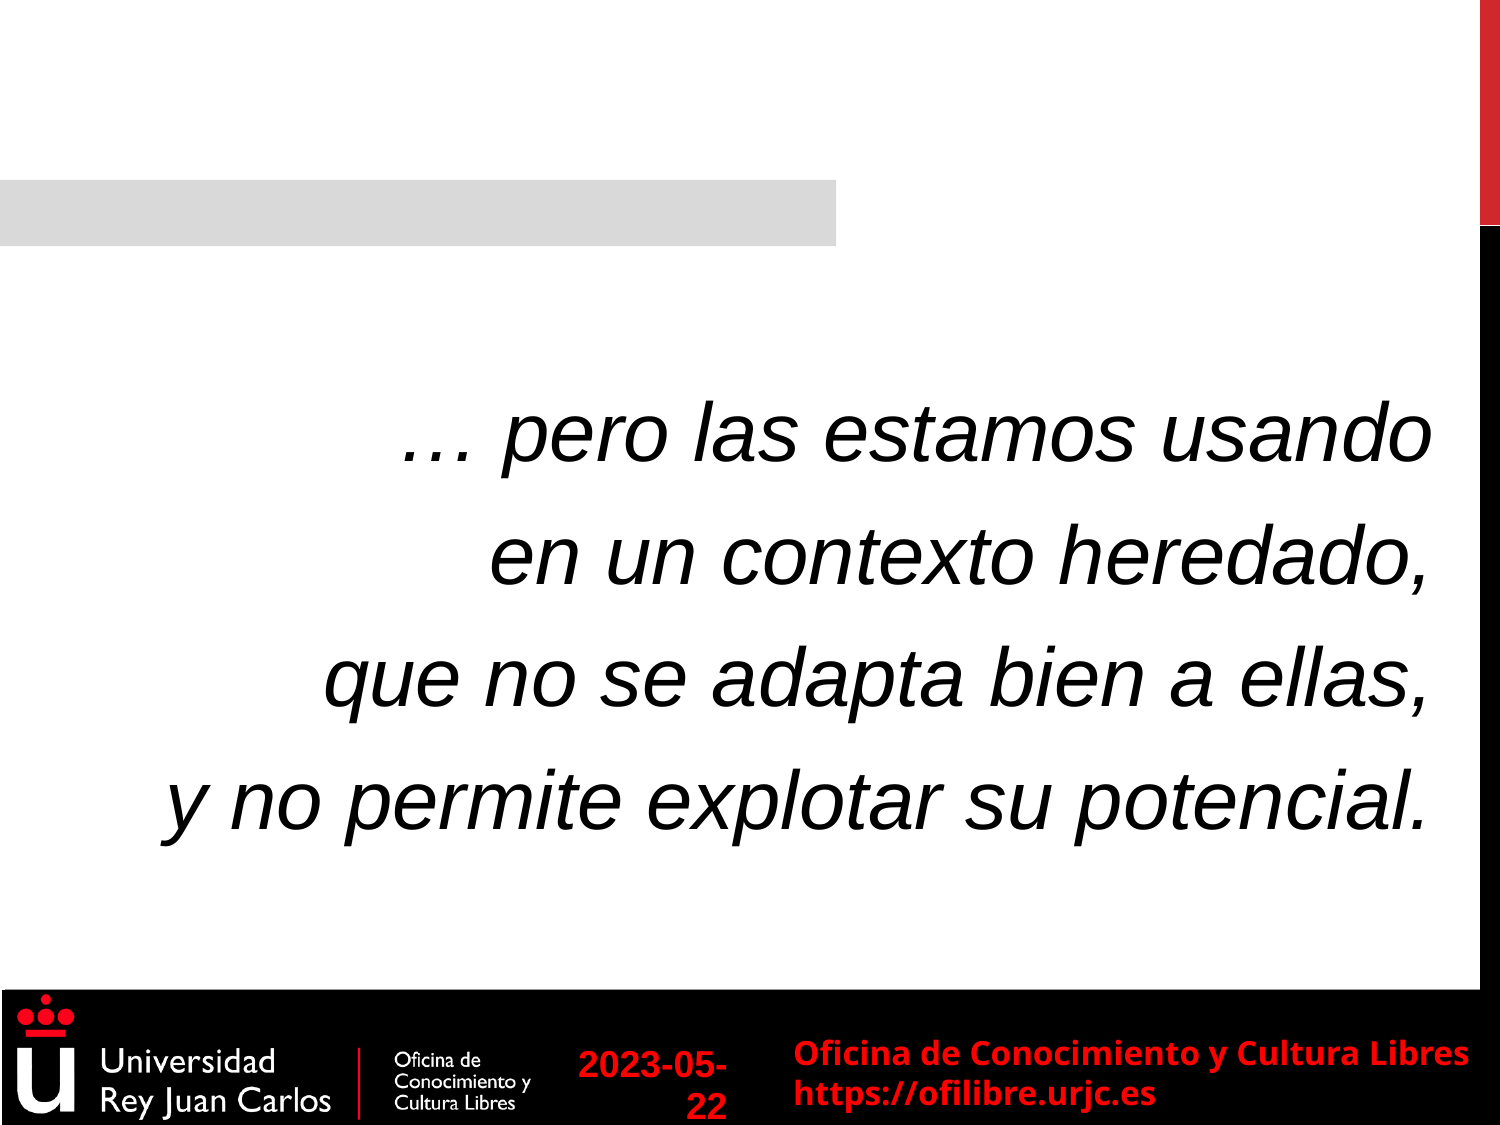

#
… pero las estamos usando
en un contexto heredado,
que no se adapta bien a ellas,
y no permite explotar su potencial.